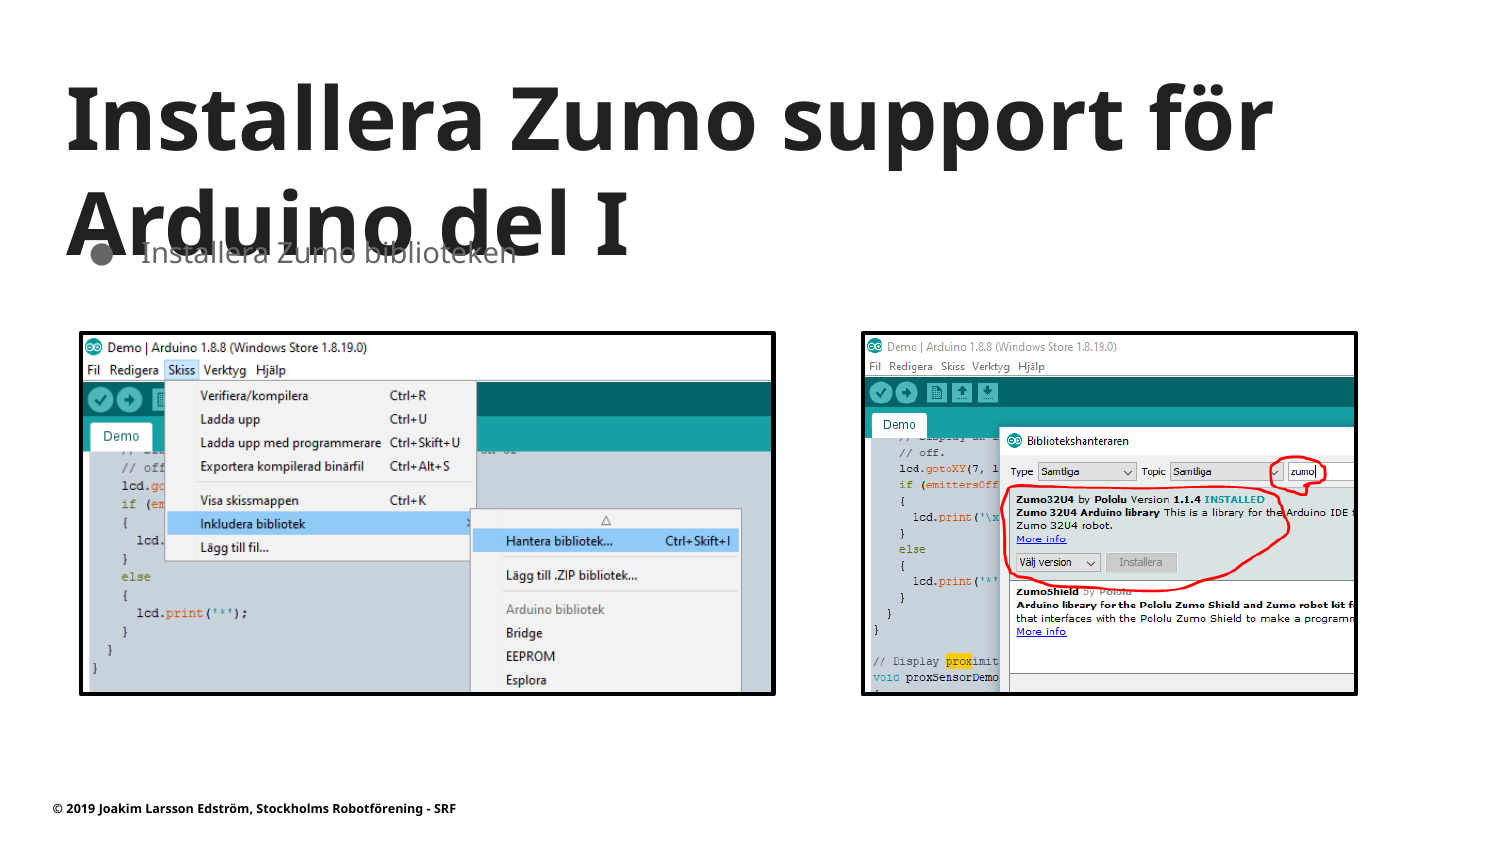

# Installera Zumo support för Arduino del I
Installera Zumo biblioteken
© 2019 Joakim Larsson Edström, Stockholms Robotförening - SRF